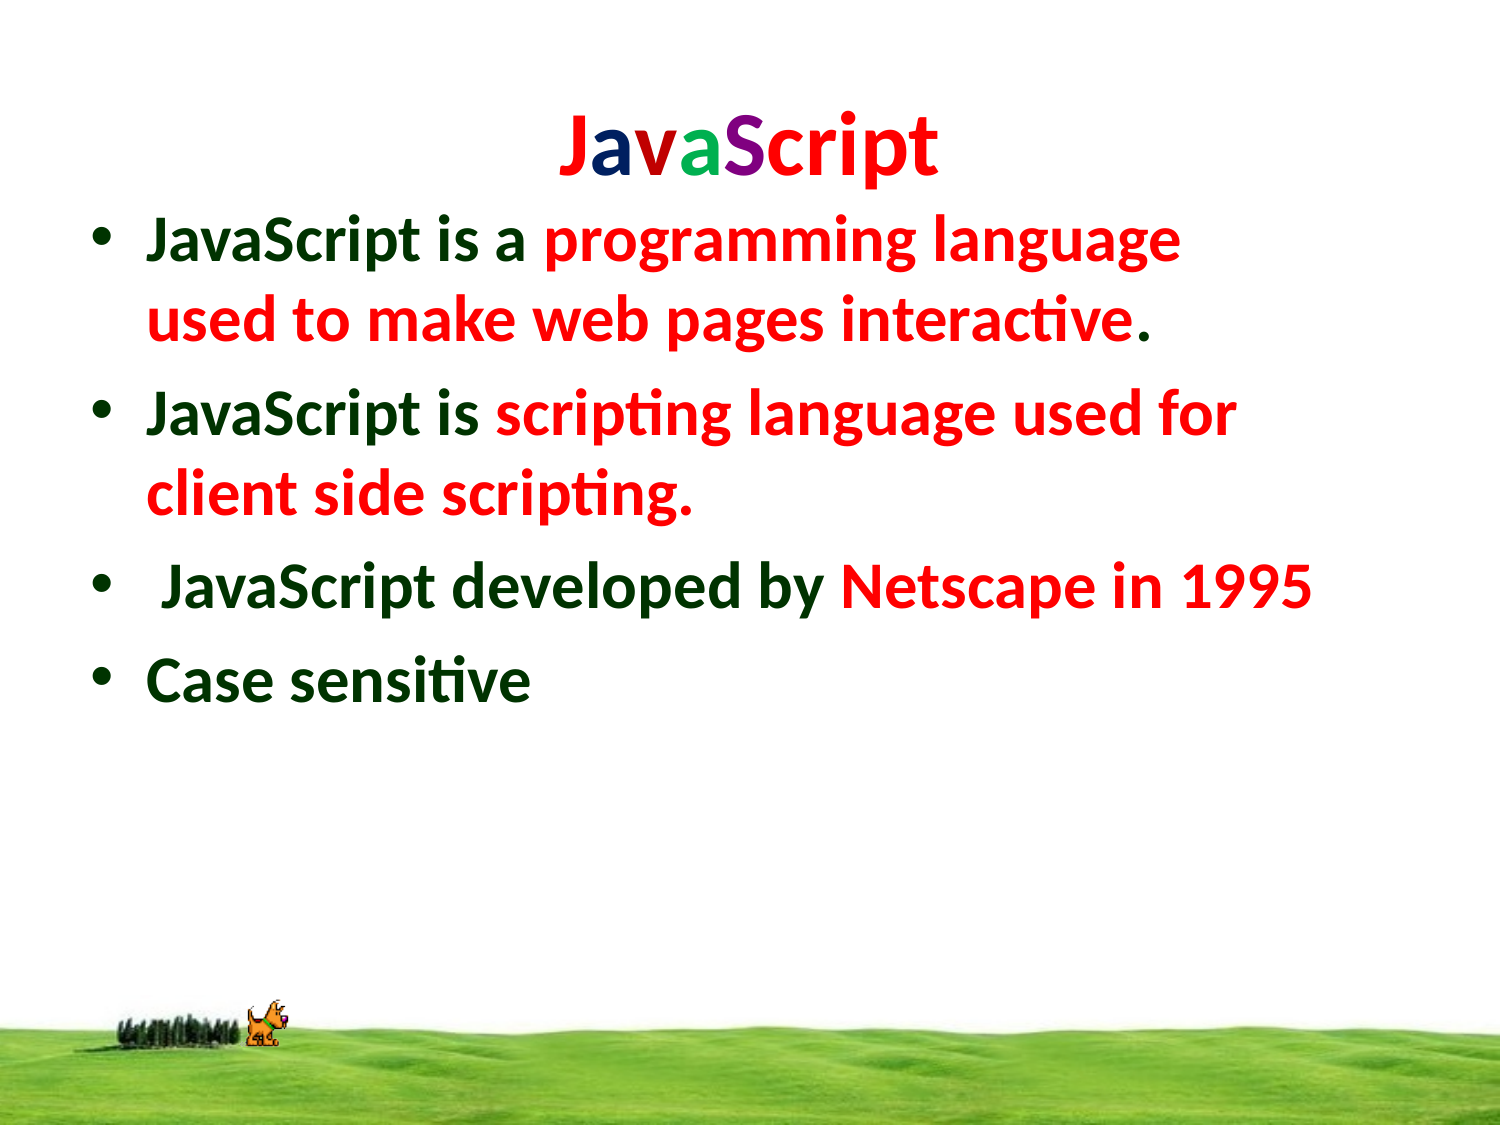

# JavaScript
JavaScript is a programming language used to make web pages interactive.
JavaScript is scripting language used for client side scripting.
 JavaScript developed by Netscape in 1995
Case sensitive